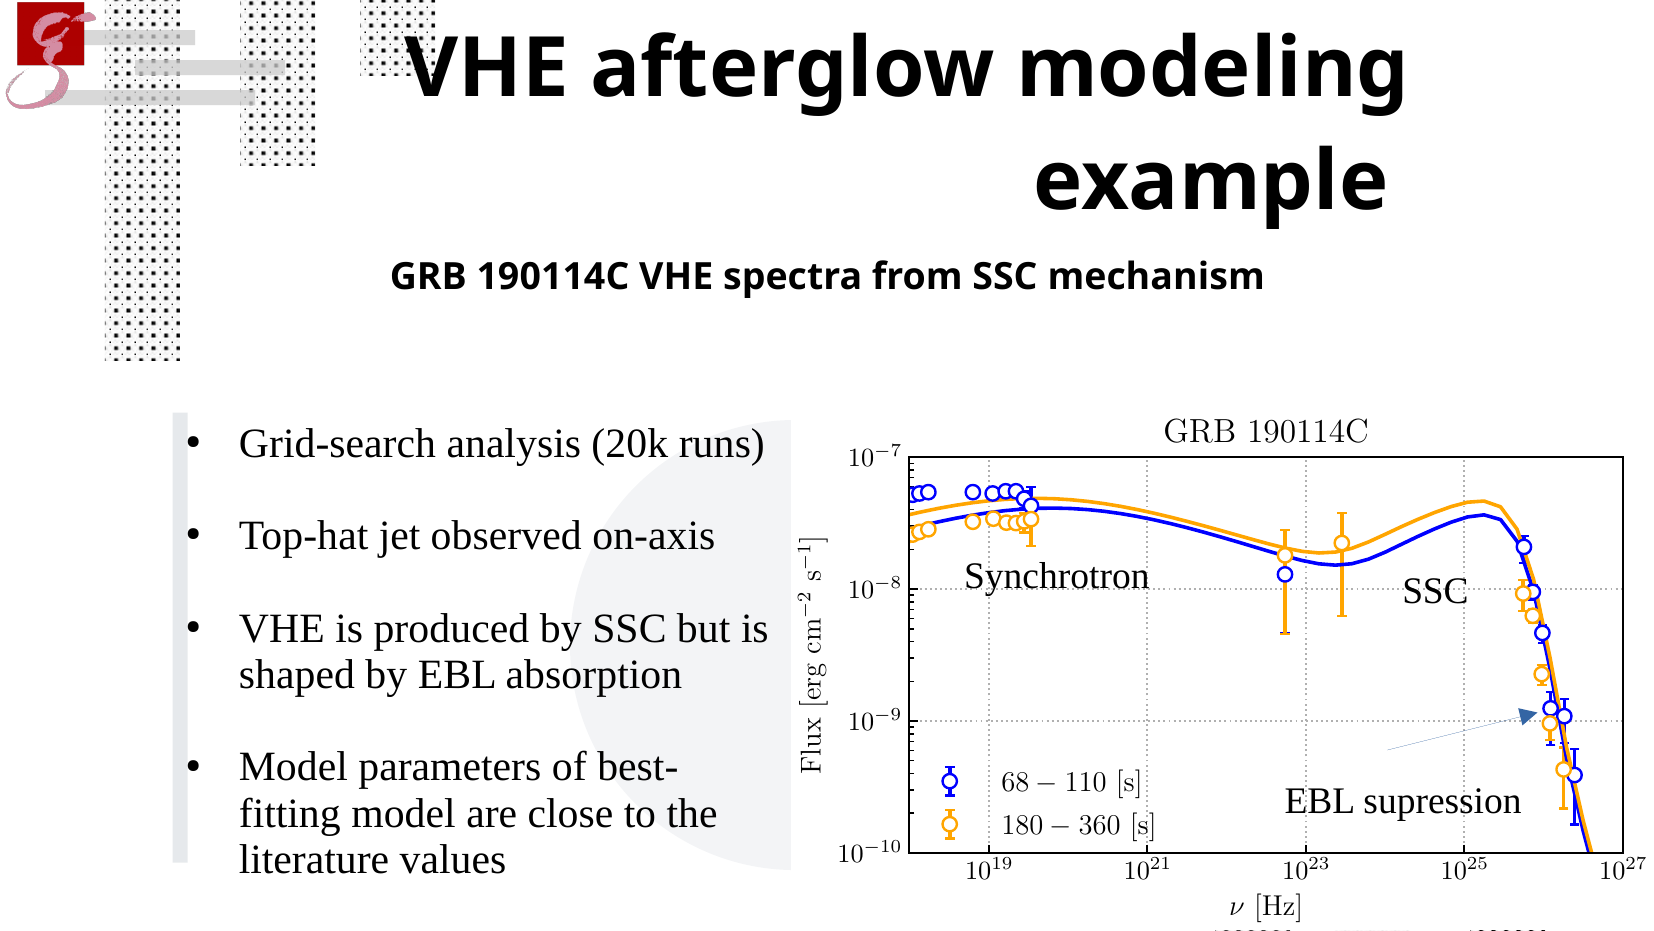

VHE afterglow modeling example
GRB 190114C VHE spectra from SSC mechanism
Grid-search analysis (20k runs)
Top-hat jet observed on-axis
VHE is produced by SSC but is shaped by EBL absorption
Model parameters of best-fitting model are close to the literature values
Synchrotron
SSC
EBL supression